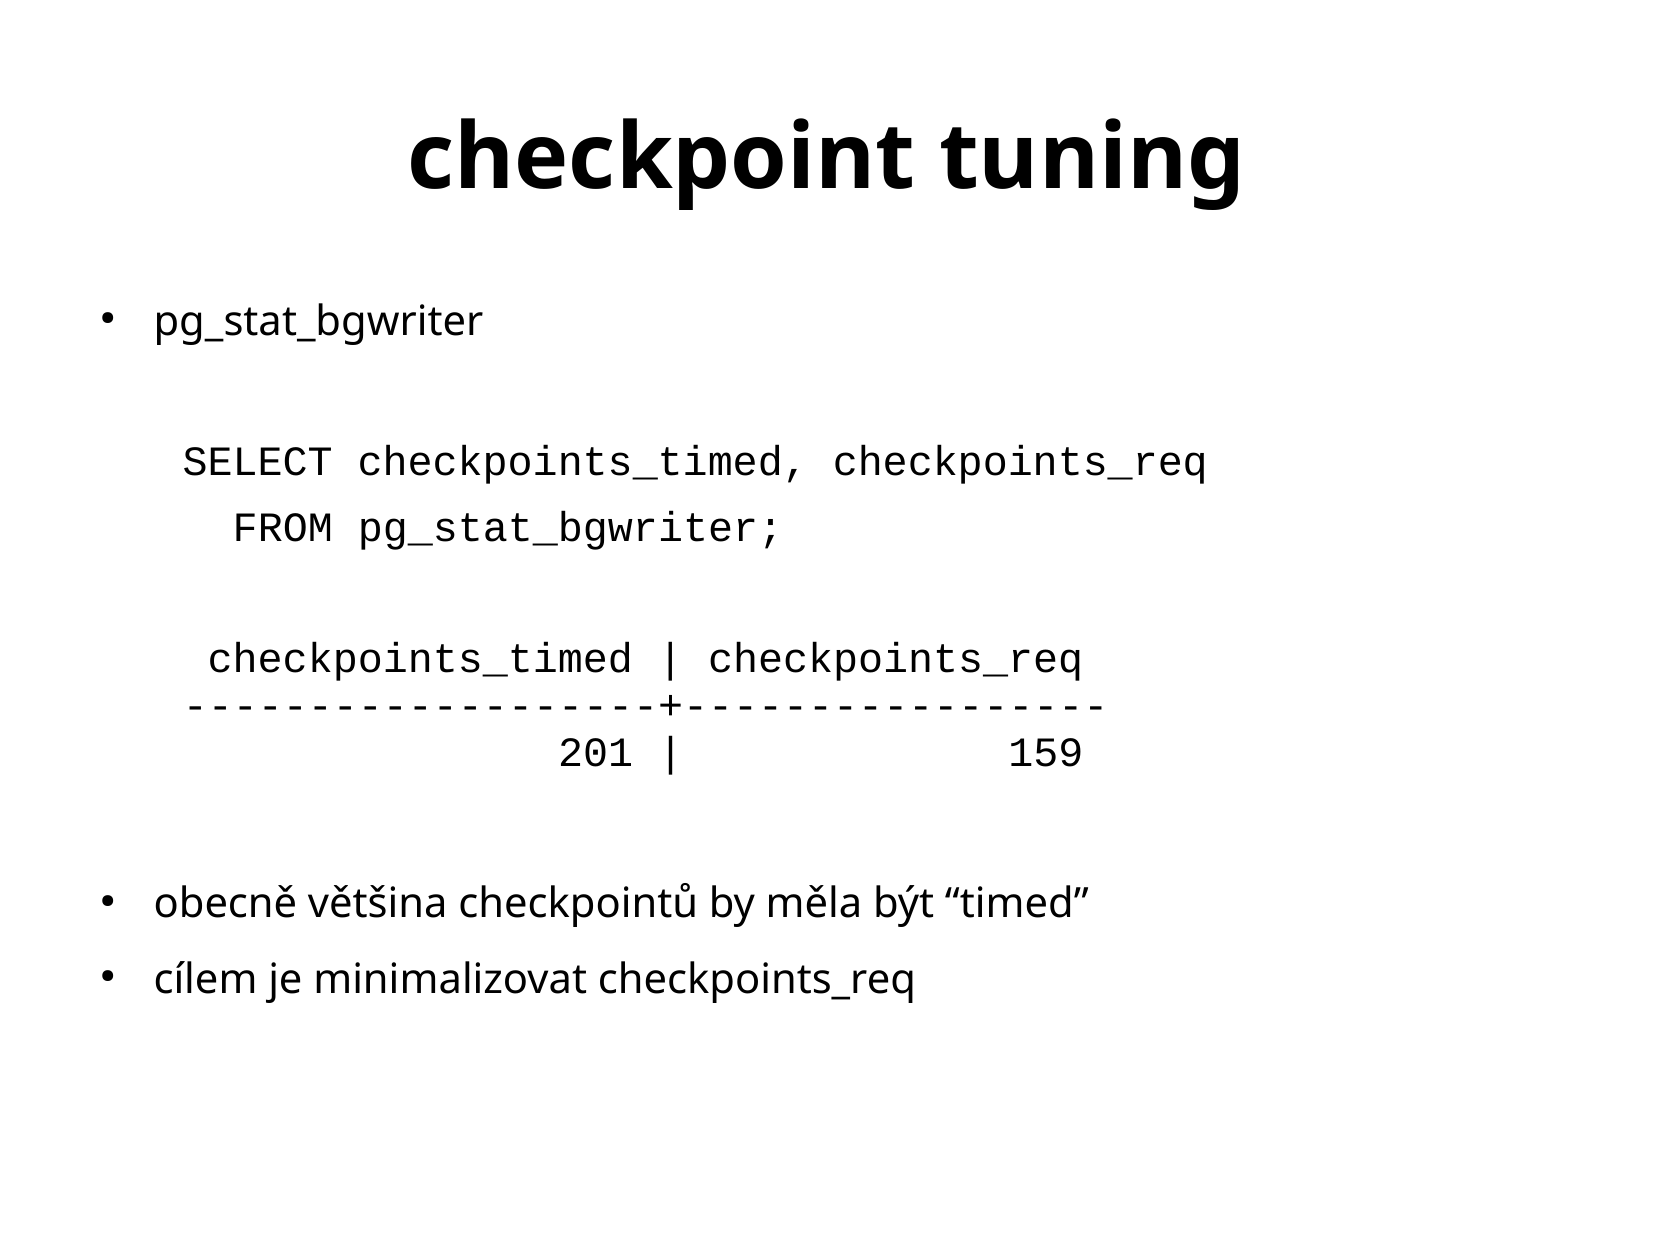

# checkpoint tuning
pg_stat_bgwriter
 SELECT checkpoints_timed, checkpoints_req
 FROM pg_stat_bgwriter;
 checkpoints_timed | checkpoints_req
 -------------------+-----------------
 201 | 159
obecně většina checkpointů by měla být “timed”
cílem je minimalizovat checkpoints_req